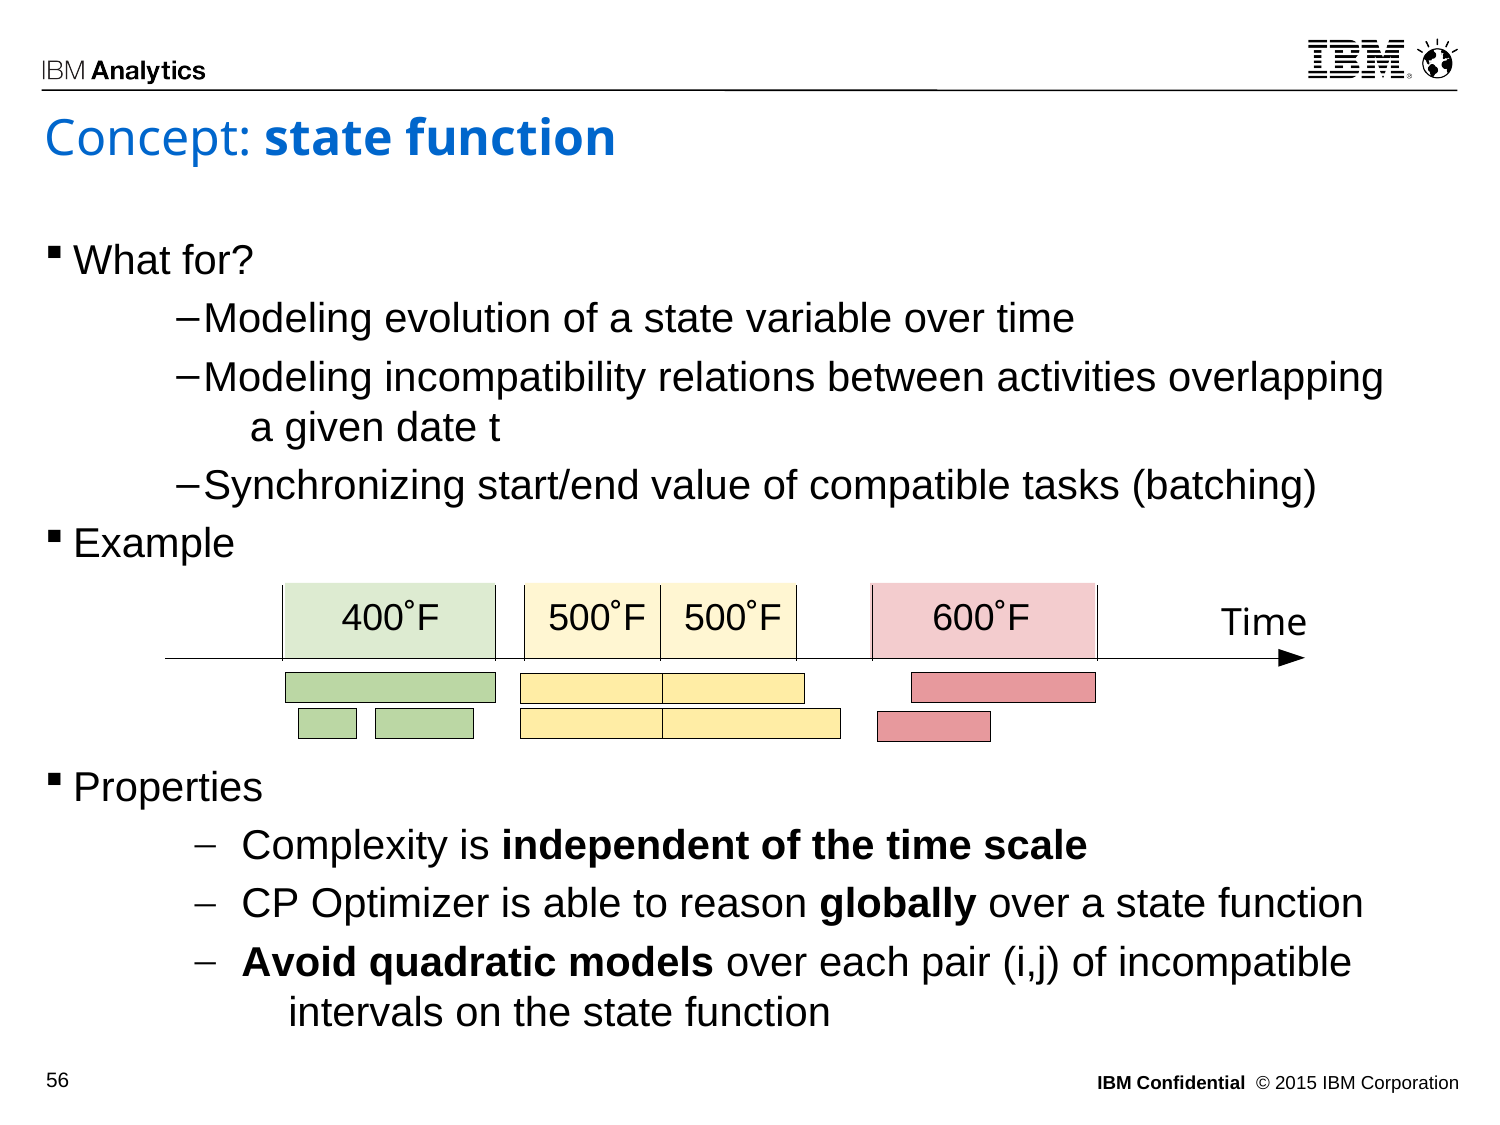

# Concept: state function
What for?
Modeling evolution of a state variable over time
Modeling incompatibility relations between activities overlapping a given date t
Synchronizing start/end value of compatible tasks (batching)
Example
Properties
Complexity is independent of the time scale
CP Optimizer is able to reason globally over a state function
Avoid quadratic models over each pair (i,j) of incompatible intervals on the state function
400˚F
500˚F
500˚F
600˚F
Time